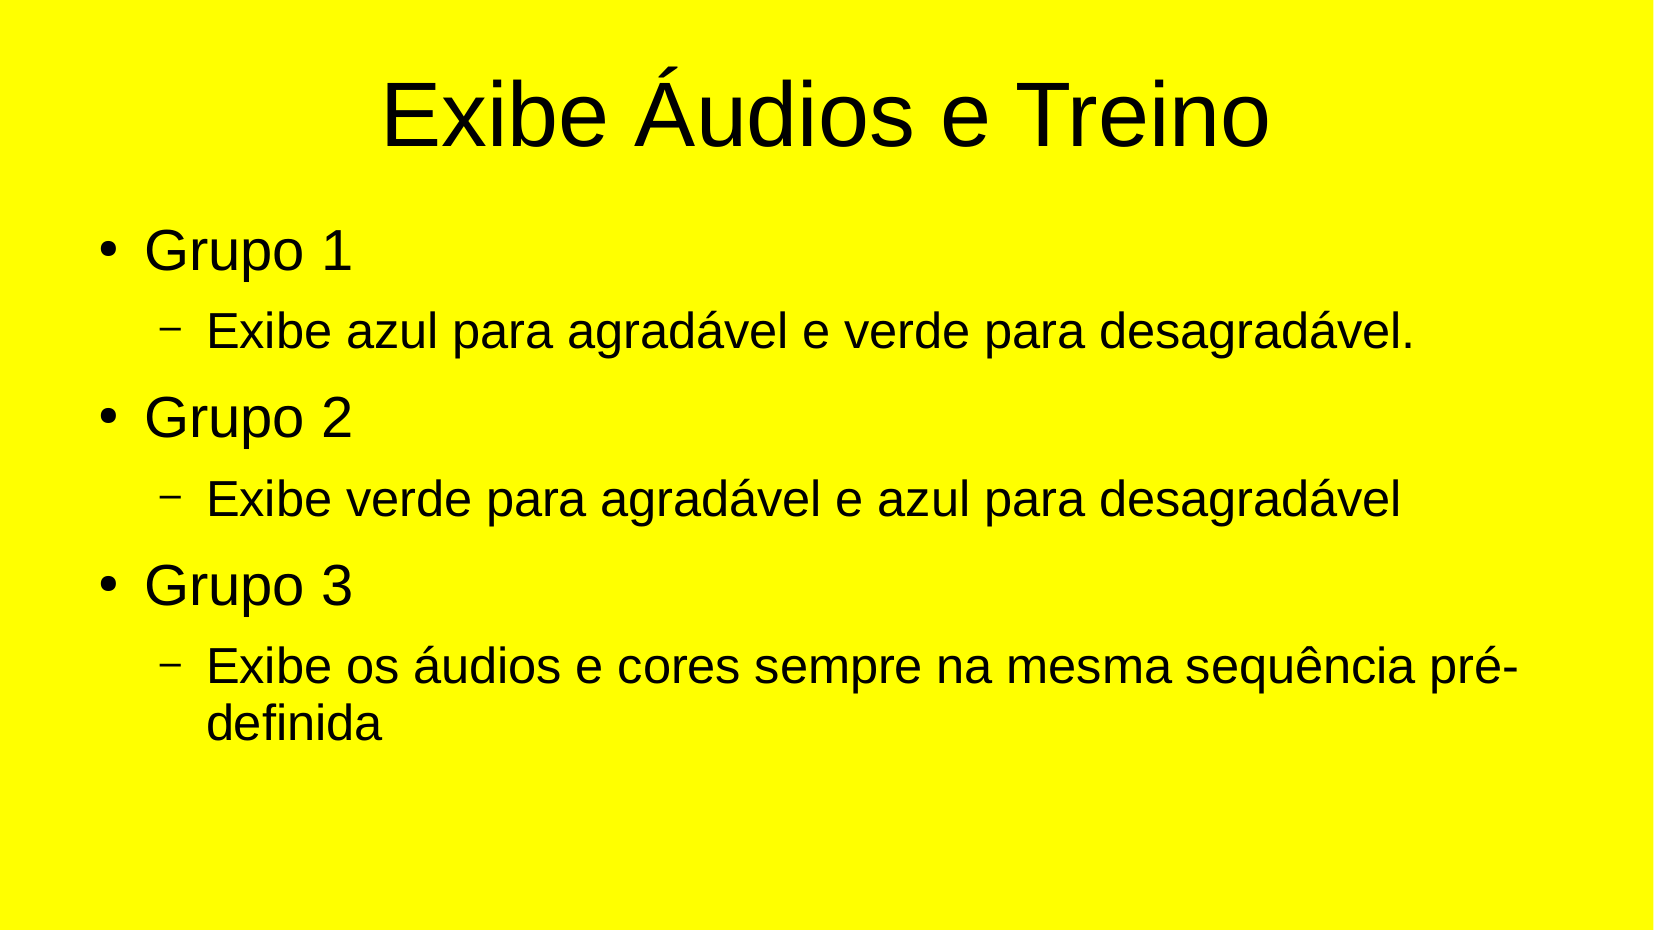

# Exibe Áudios e Treino
Grupo 1
Exibe azul para agradável e verde para desagradável.
Grupo 2
Exibe verde para agradável e azul para desagradável
Grupo 3
Exibe os áudios e cores sempre na mesma sequência pré-definida